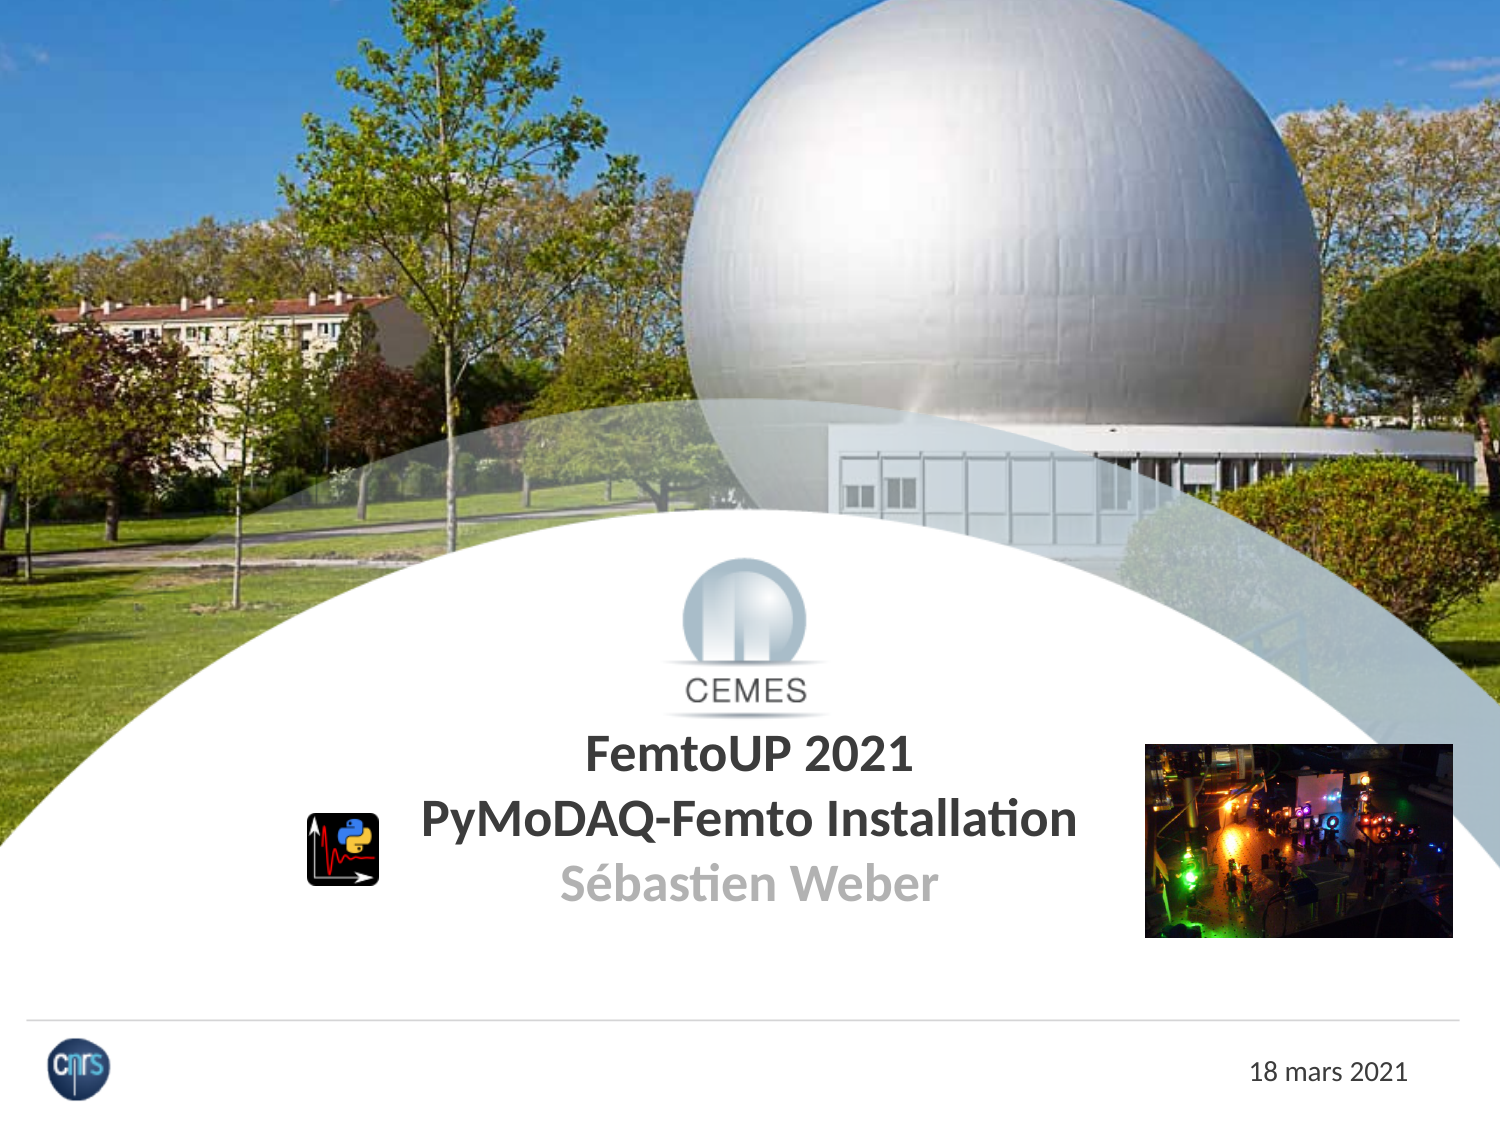

FemtoUP 2021
PyMoDAQ-Femto Installation
Sébastien Weber
18 mars 2021